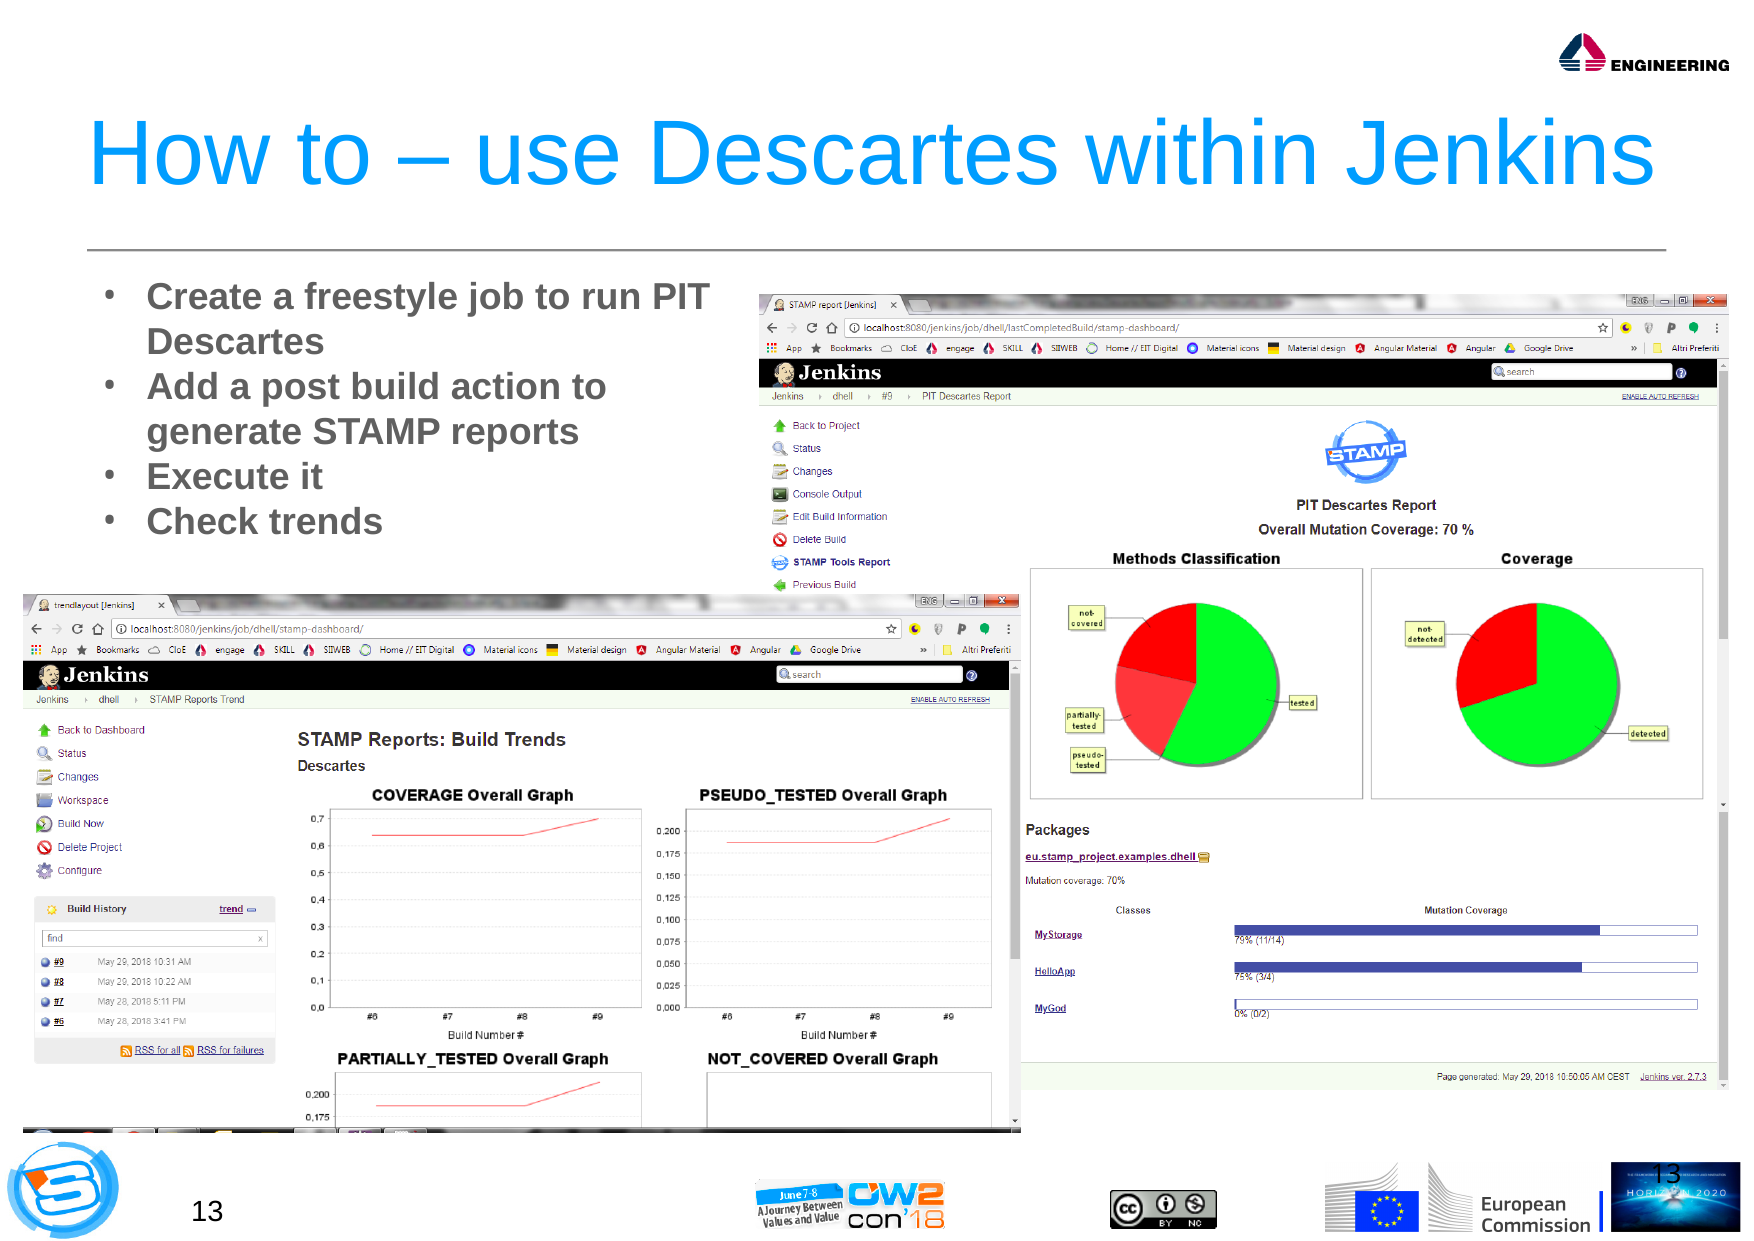

# How to – use Descartes within Jenkins
Create a freestyle job to run PIT Descartes
Add a post build action to generate STAMP reports
Execute it
Check trends